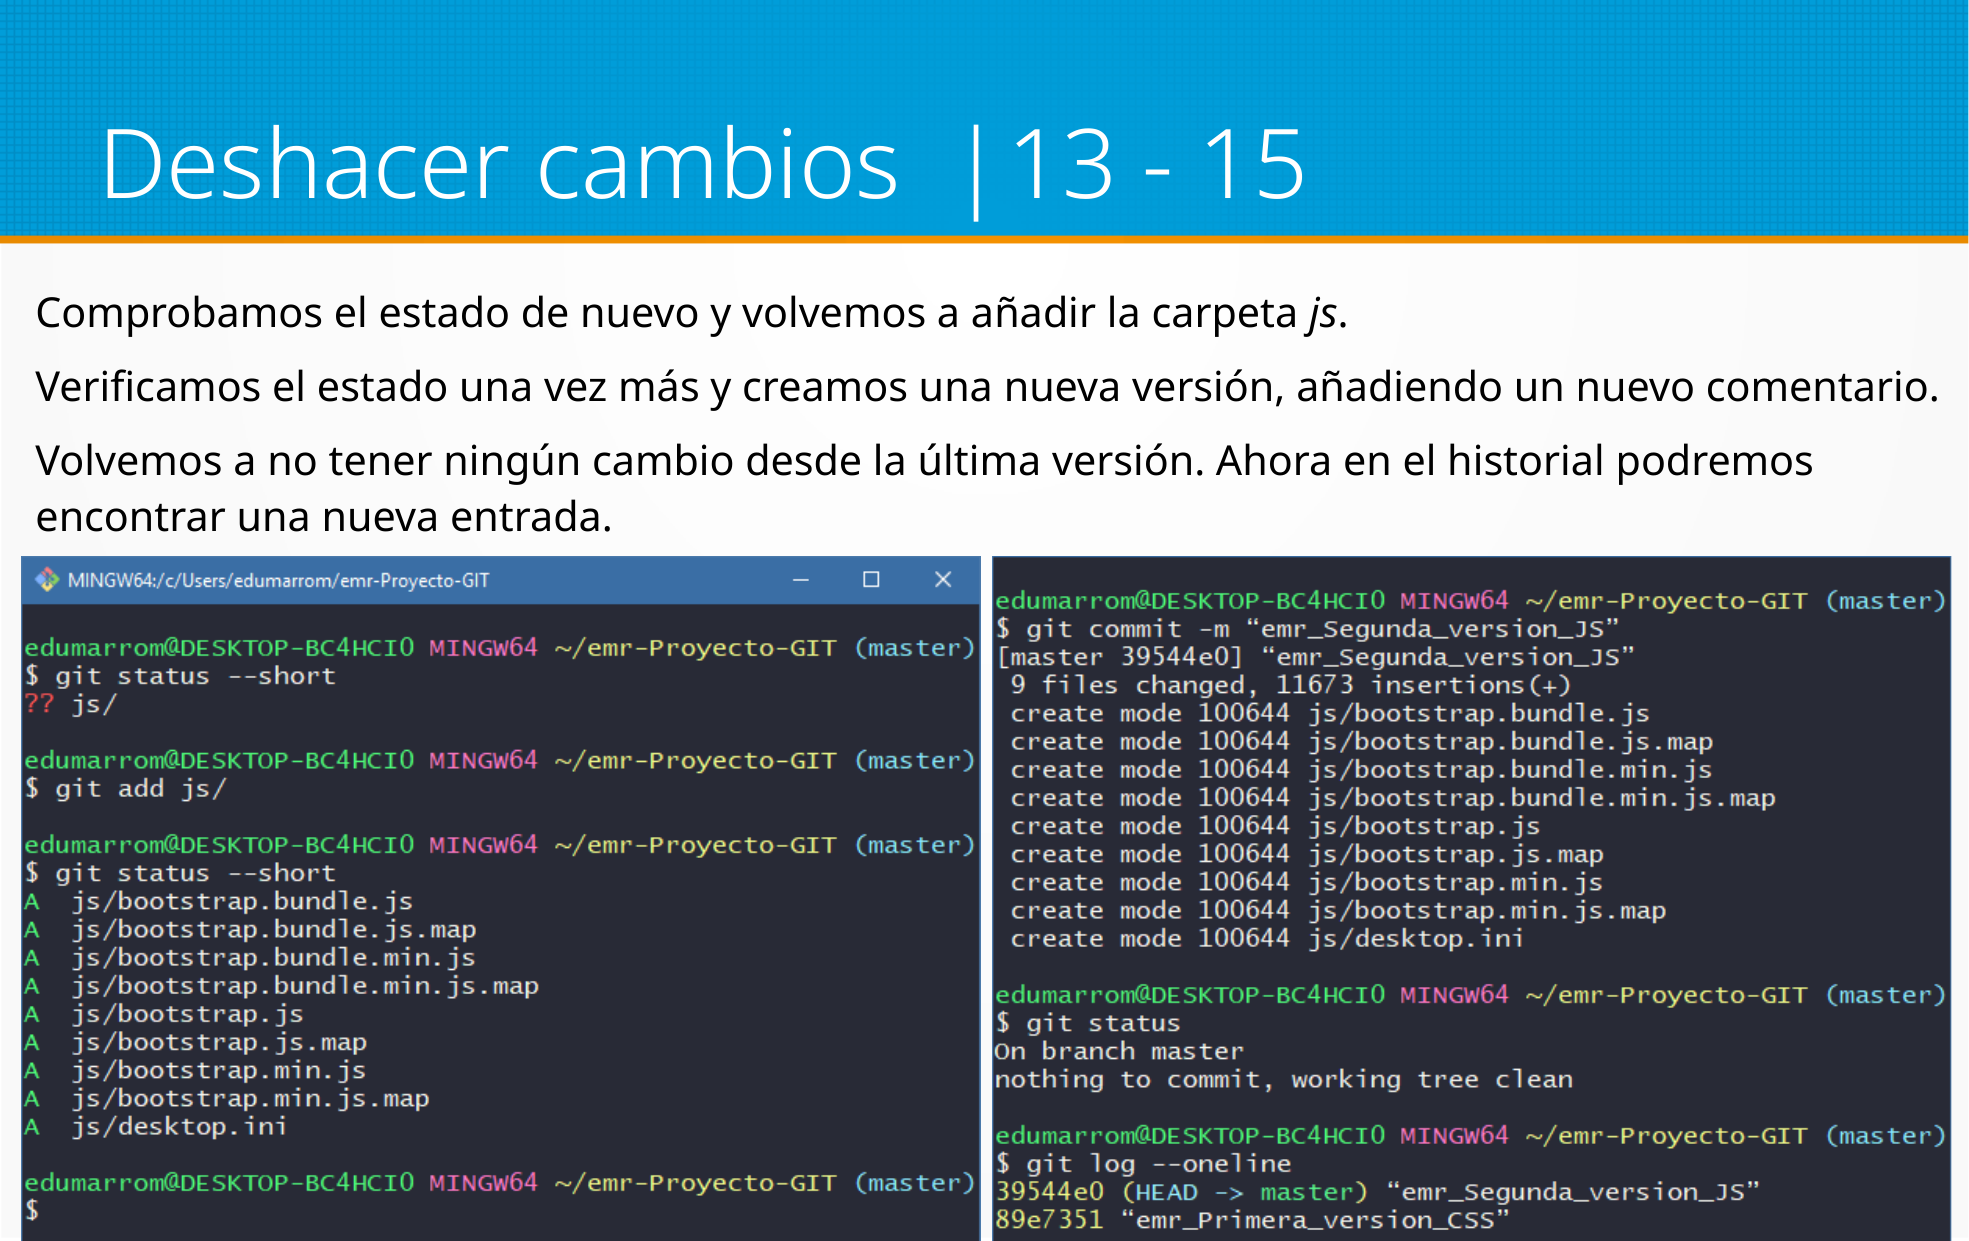

# Deshacer cambios						|	13 - 15
Comprobamos el estado de nuevo y volvemos a añadir la carpeta js.
Verificamos el estado una vez más y creamos una nueva versión, añadiendo un nuevo comentario.
Volvemos a no tener ningún cambio desde la última versión. Ahora en el historial podremos encontrar una nueva entrada.